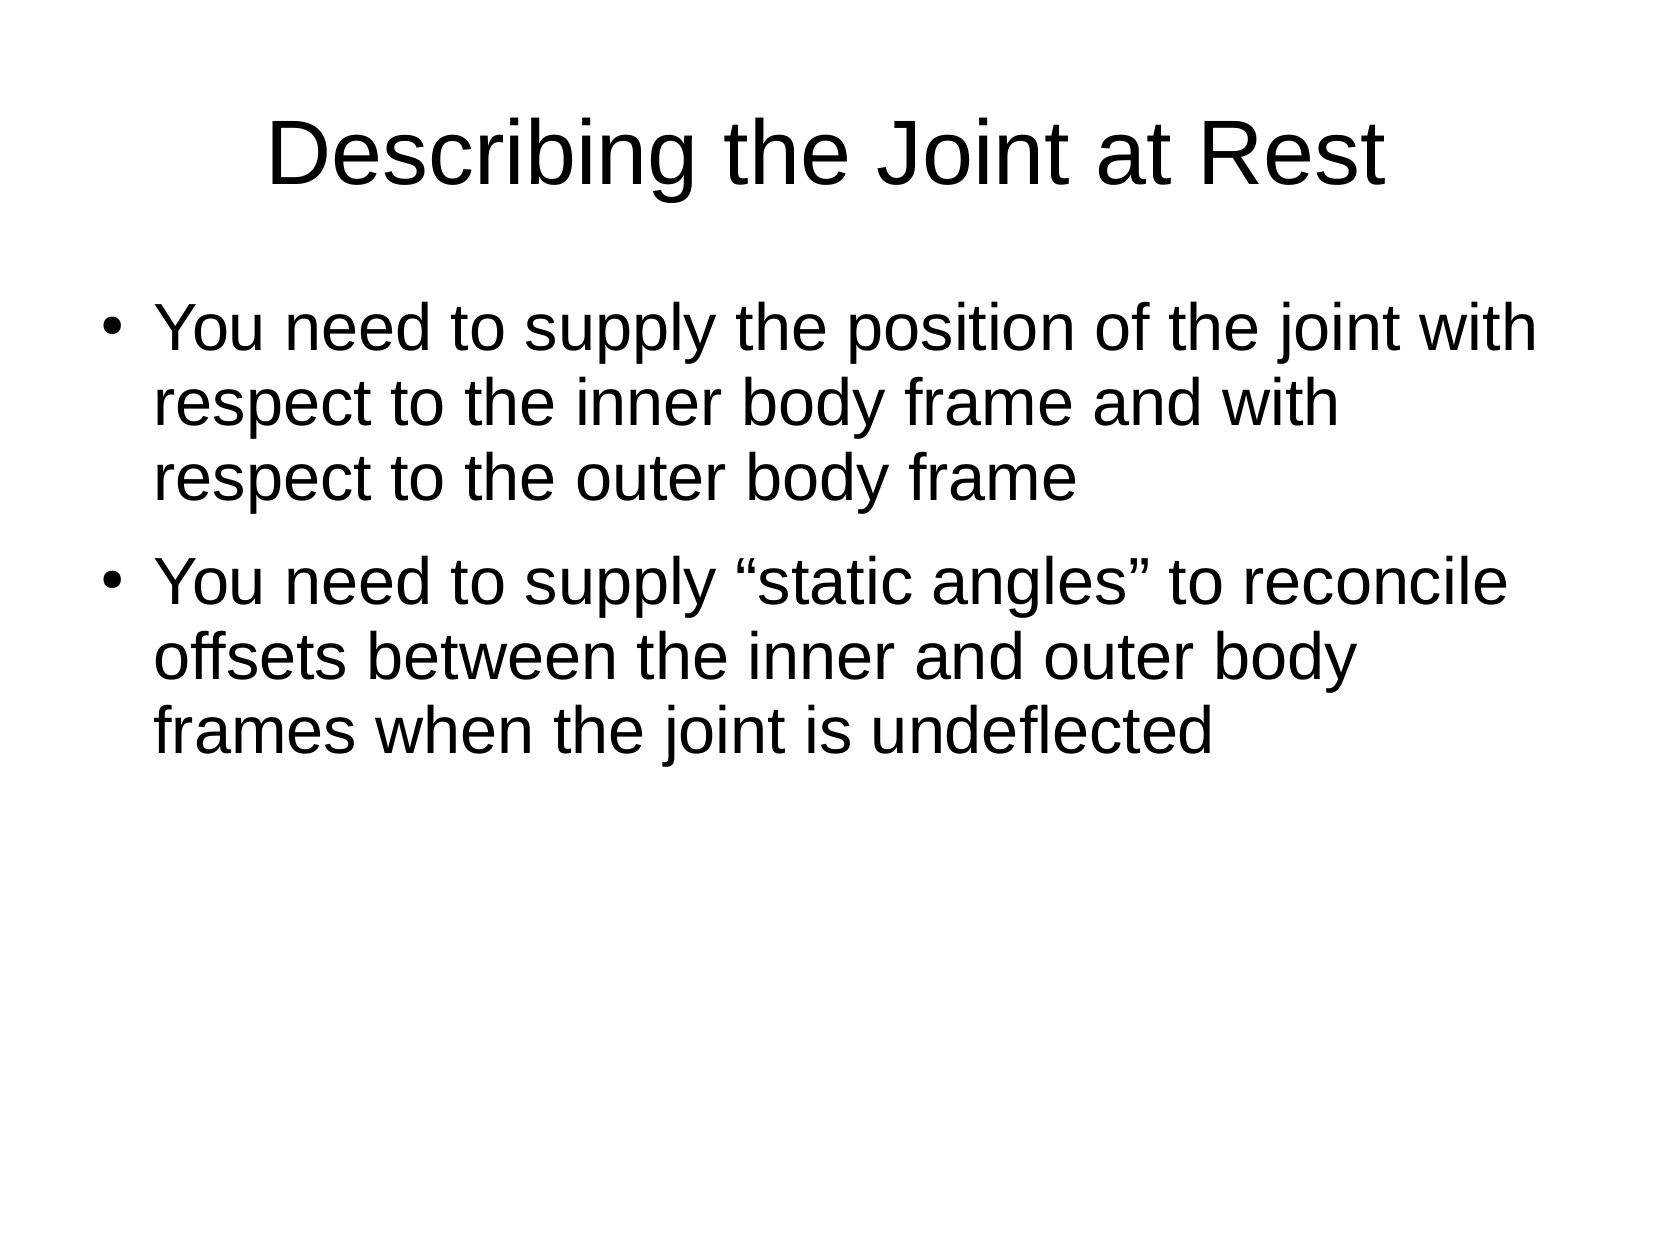

# Describing the Joint at Rest
You need to supply the position of the joint with respect to the inner body frame and with respect to the outer body frame
You need to supply “static angles” to reconcile offsets between the inner and outer body frames when the joint is undeflected